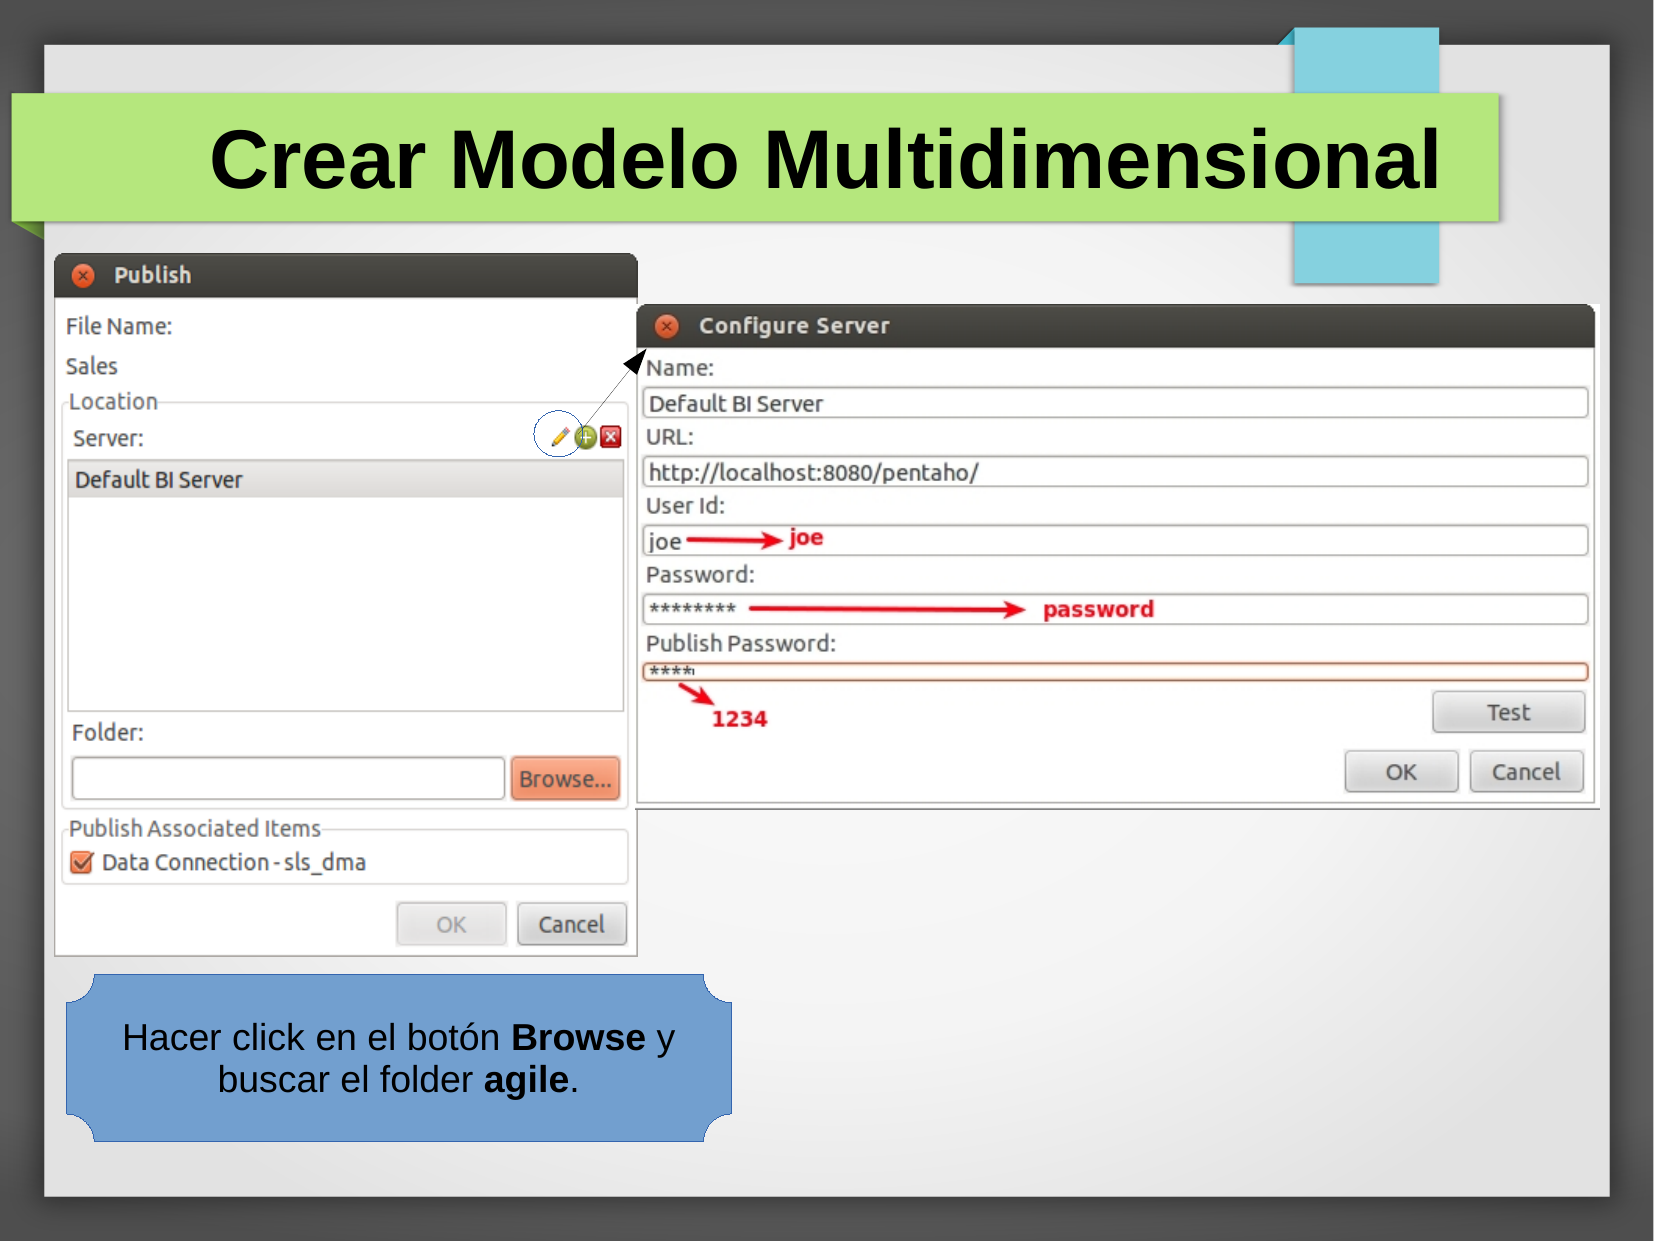

# Crear Modelo Multidimensional
Hacer click en el botón Browse y
buscar el folder agile.